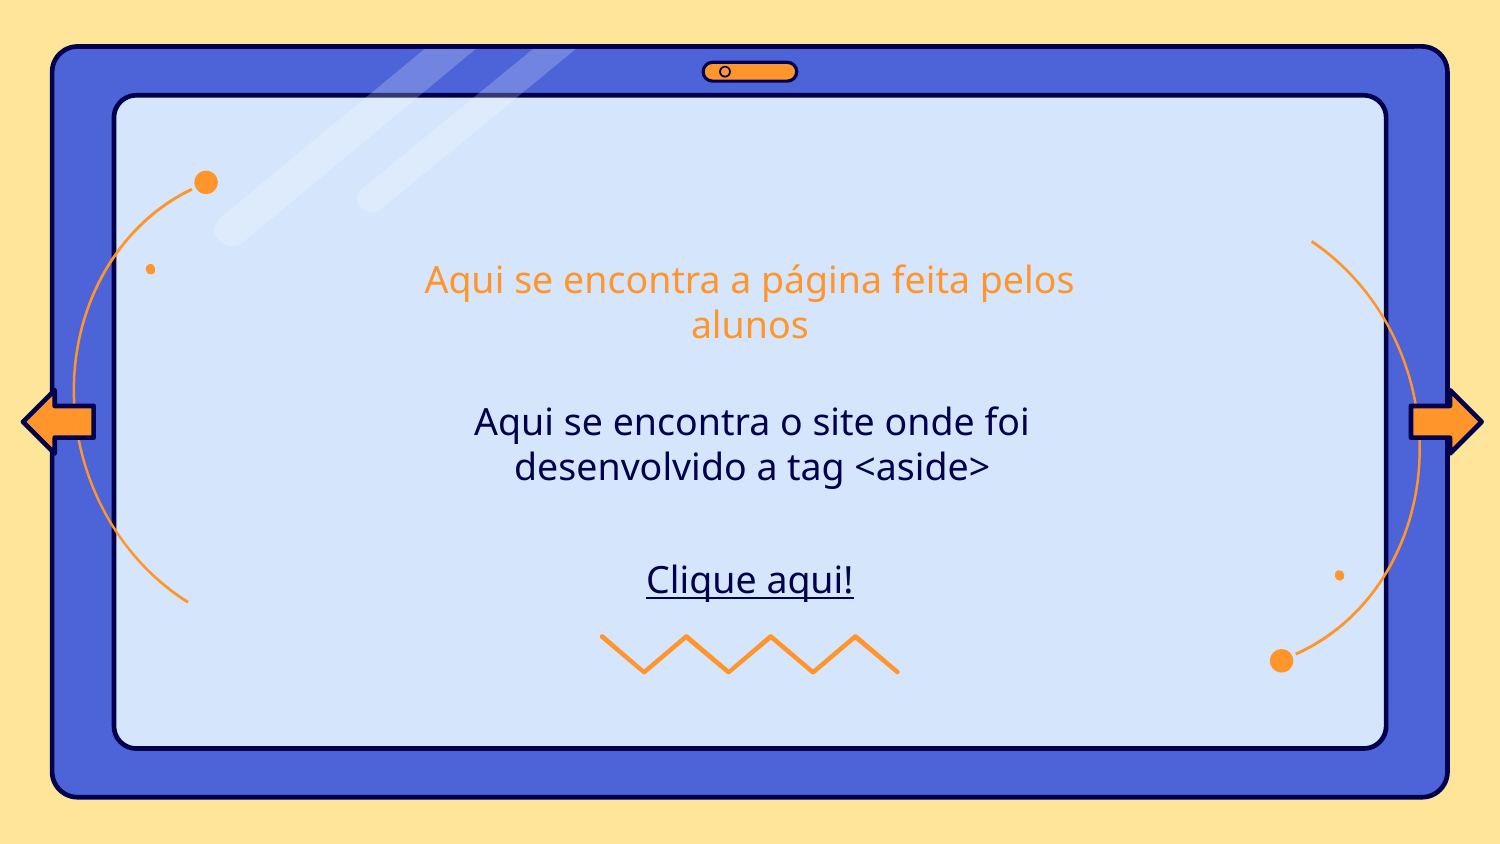

Aqui se encontra a página feita pelos alunos
# Aqui se encontra o site onde foi desenvolvido a tag <aside>
Clique aqui!